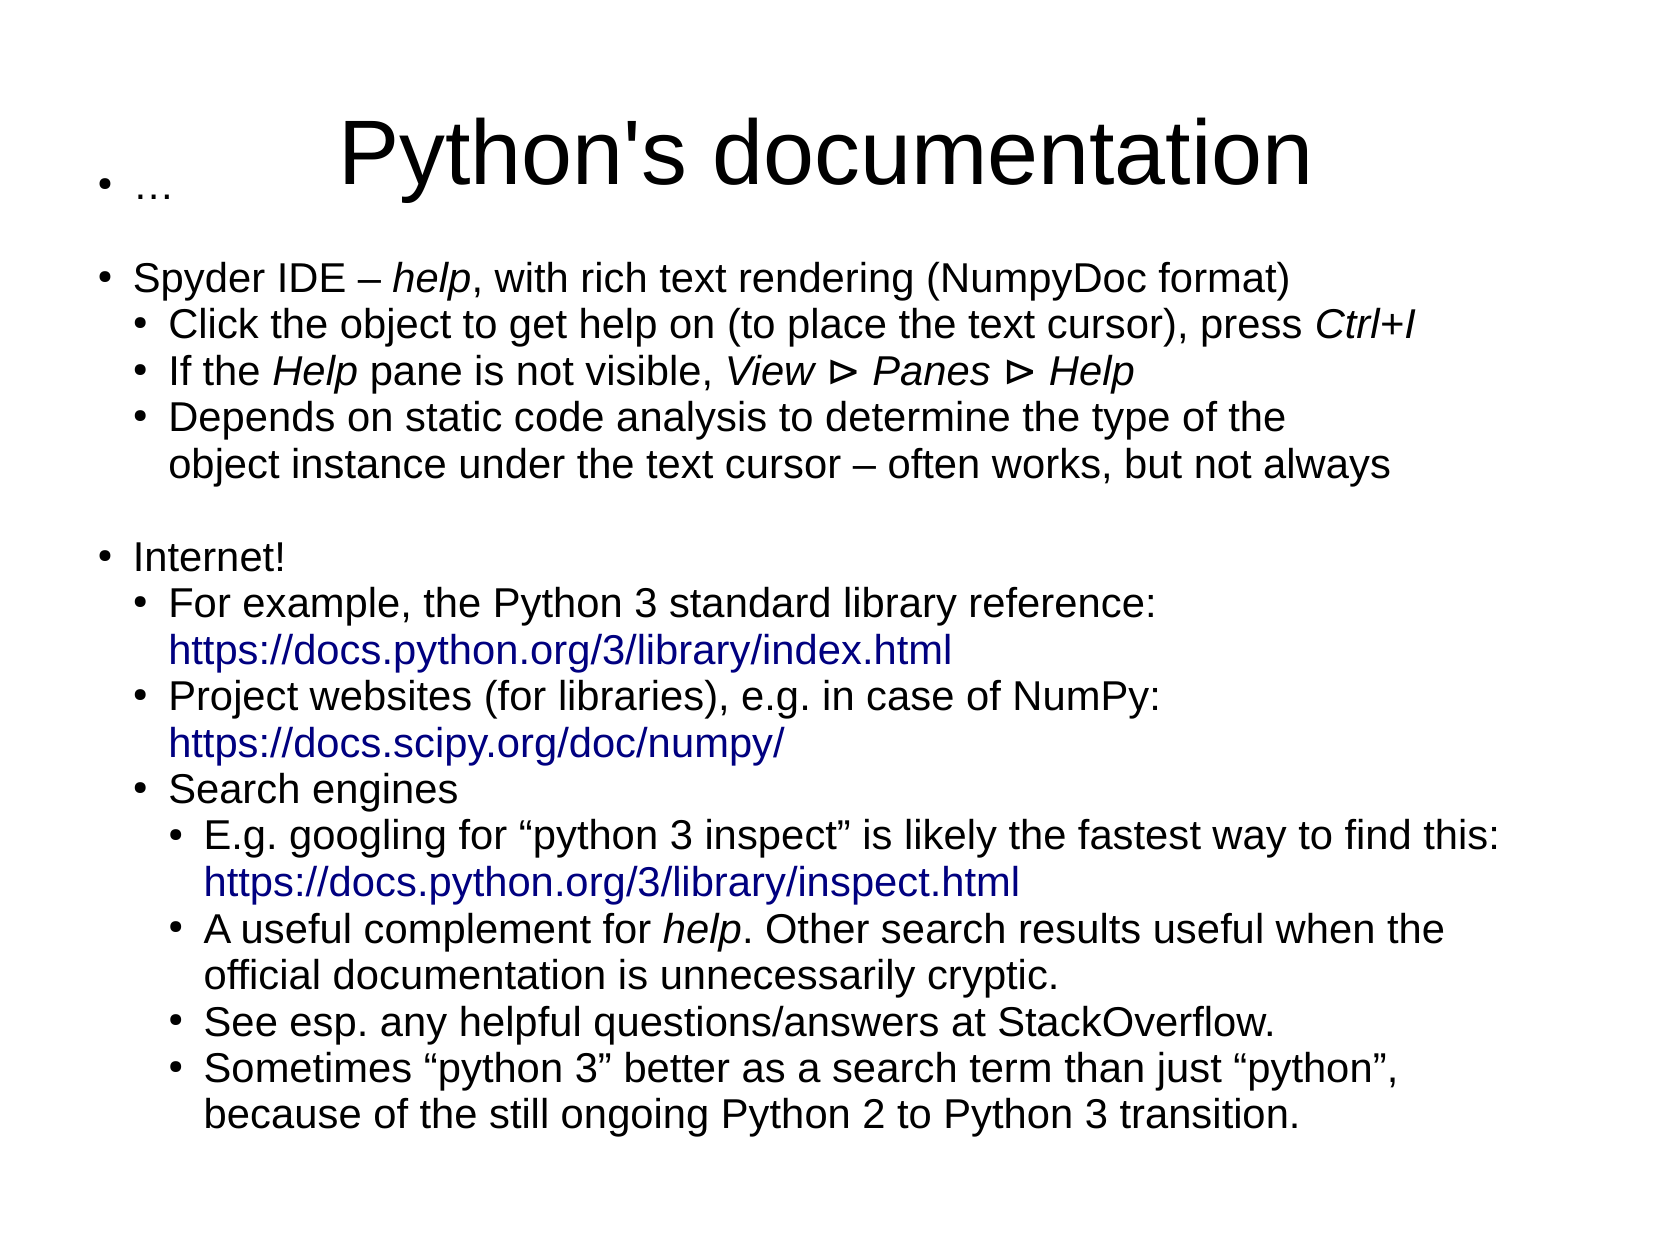

# Python's documentation
…
Spyder IDE – help, with rich text rendering (NumpyDoc format)
Click the object to get help on (to place the text cursor), press Ctrl+I
If the Help pane is not visible, View ⊳ Panes ⊳ Help
Depends on static code analysis to determine the type of the
object instance under the text cursor – often works, but not always
Internet!
For example, the Python 3 standard library reference:
https://docs.python.org/3/library/index.html
Project websites (for libraries), e.g. in case of NumPy:
https://docs.scipy.org/doc/numpy/
Search engines
E.g. googling for “python 3 inspect” is likely the fastest way to find this:
https://docs.python.org/3/library/inspect.html
A useful complement for help. Other search results useful when the official documentation is unnecessarily cryptic.
See esp. any helpful questions/answers at StackOverflow.
Sometimes “python 3” better as a search term than just “python”,
because of the still ongoing Python 2 to Python 3 transition.